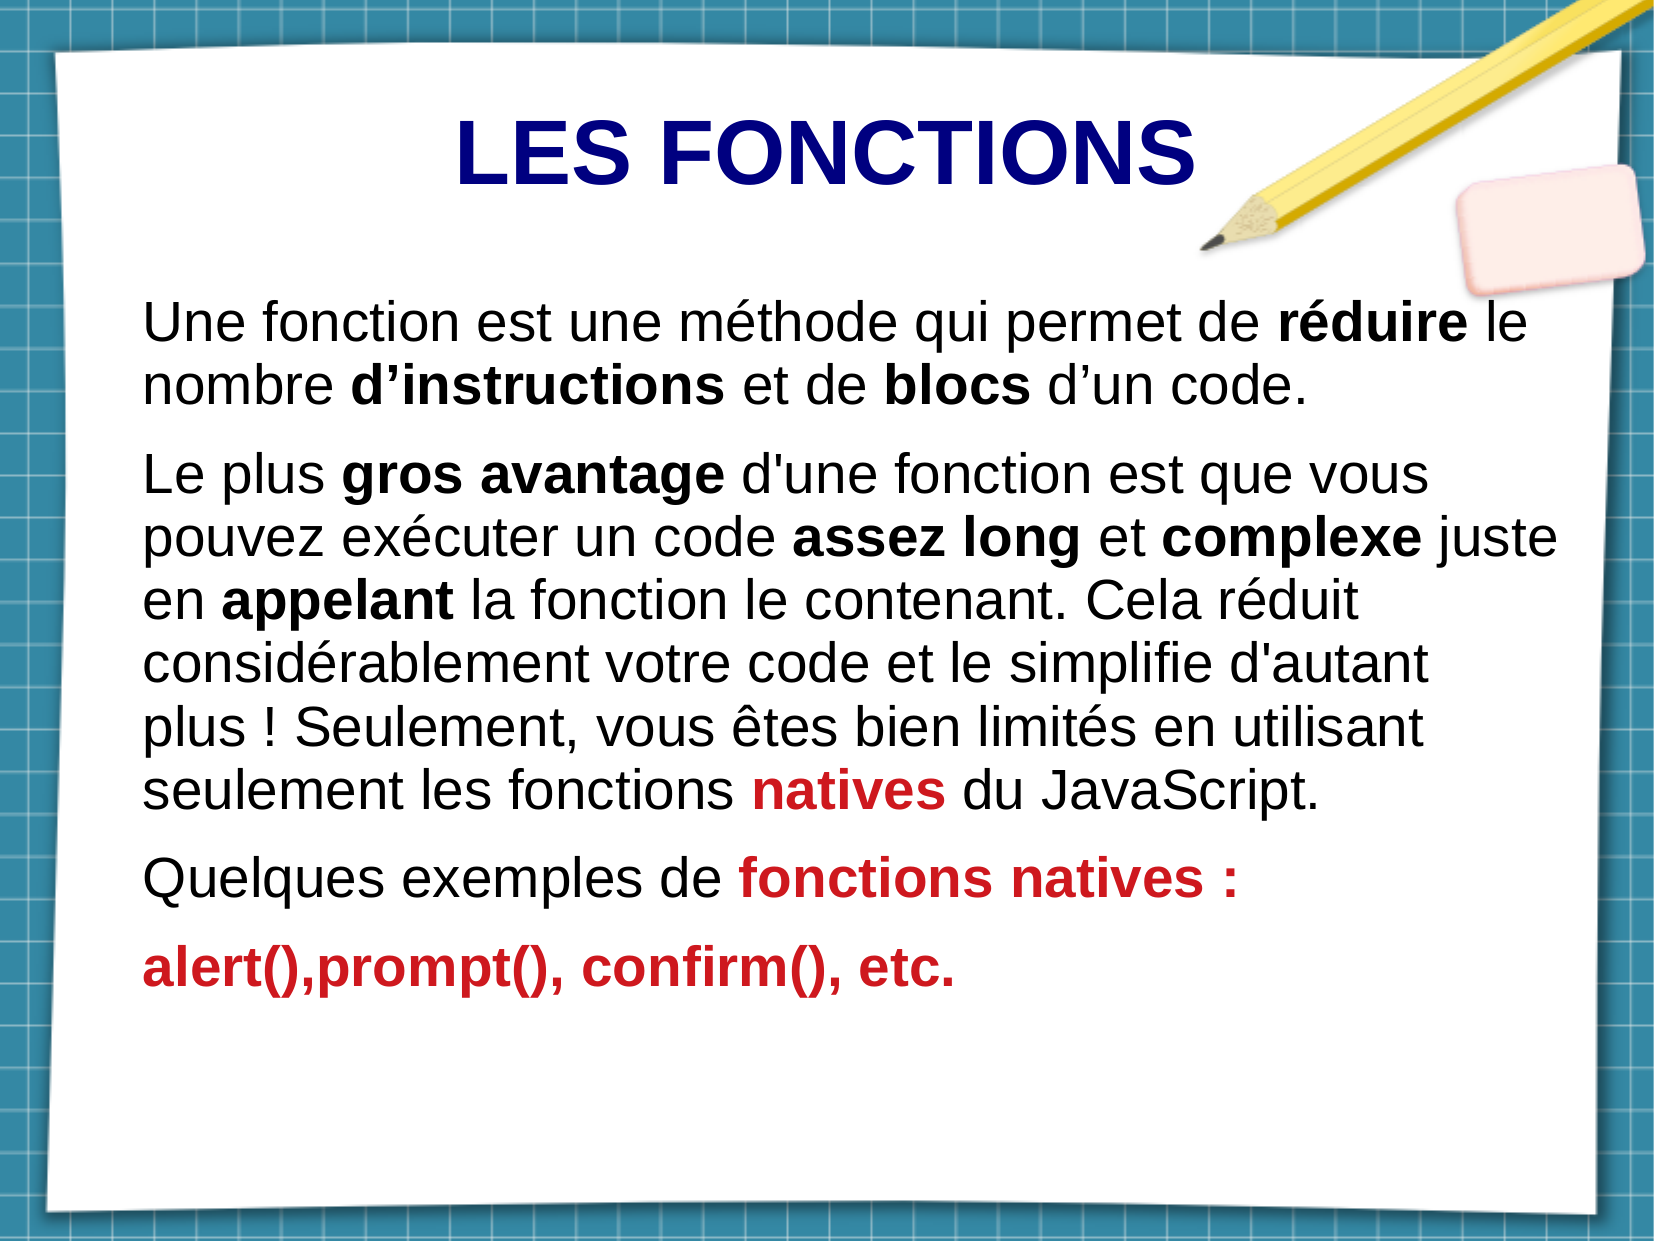

# LES FONCTIONS
Une fonction est une méthode qui permet de réduire le nombre d’instructions et de blocs d’un code.
Le plus gros avantage d'une fonction est que vous pouvez exécuter un code assez long et complexe juste en appelant la fonction le contenant. Cela réduit considérablement votre code et le simplifie d'autant plus ! Seulement, vous êtes bien limités en utilisant seulement les fonctions natives du JavaScript.
Quelques exemples de fonctions natives :
alert(),prompt(), confirm(), etc.